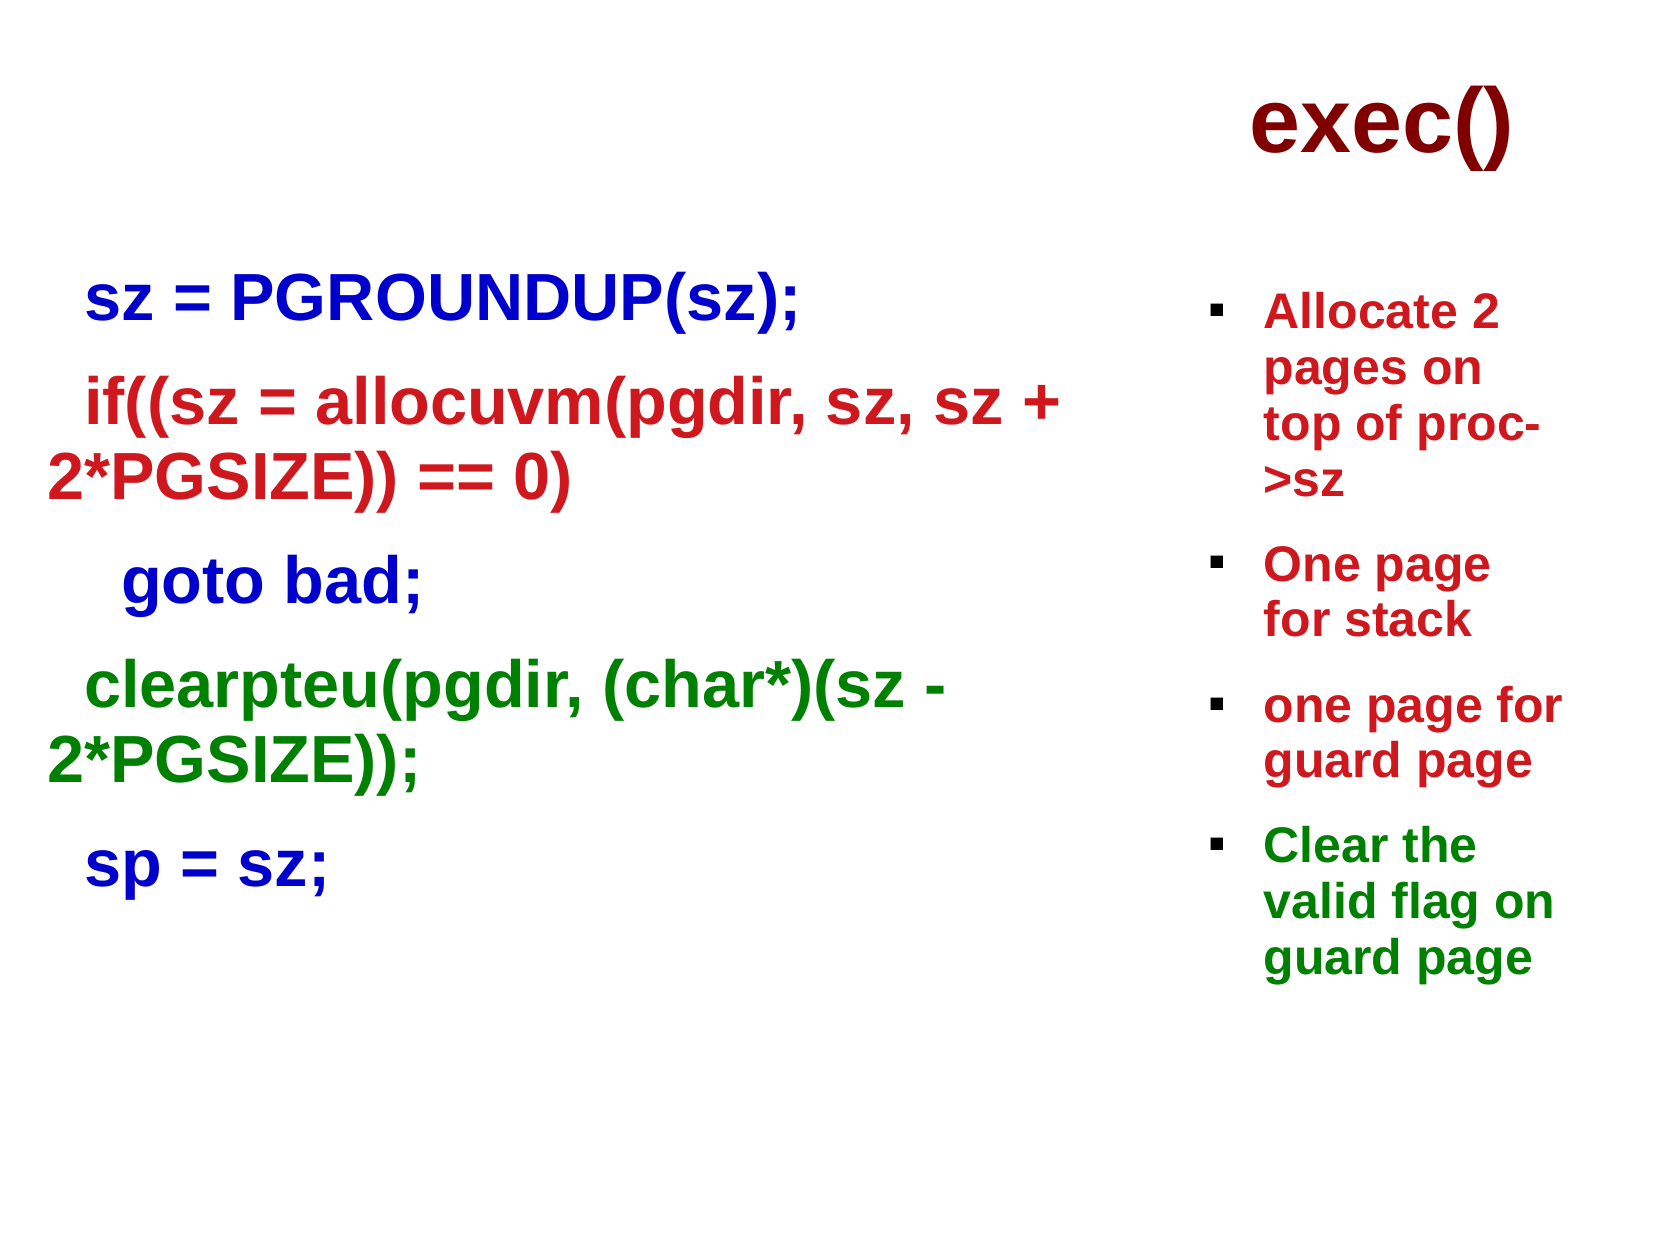

# exec()
 sz = PGROUNDUP(sz);
 if((sz = allocuvm(pgdir, sz, sz + 2*PGSIZE)) == 0)
 goto bad;
 clearpteu(pgdir, (char*)(sz - 2*PGSIZE));
 sp = sz;
Allocate 2 pages on top of proc->sz
One page for stack
one page for guard page
Clear the valid flag on guard page